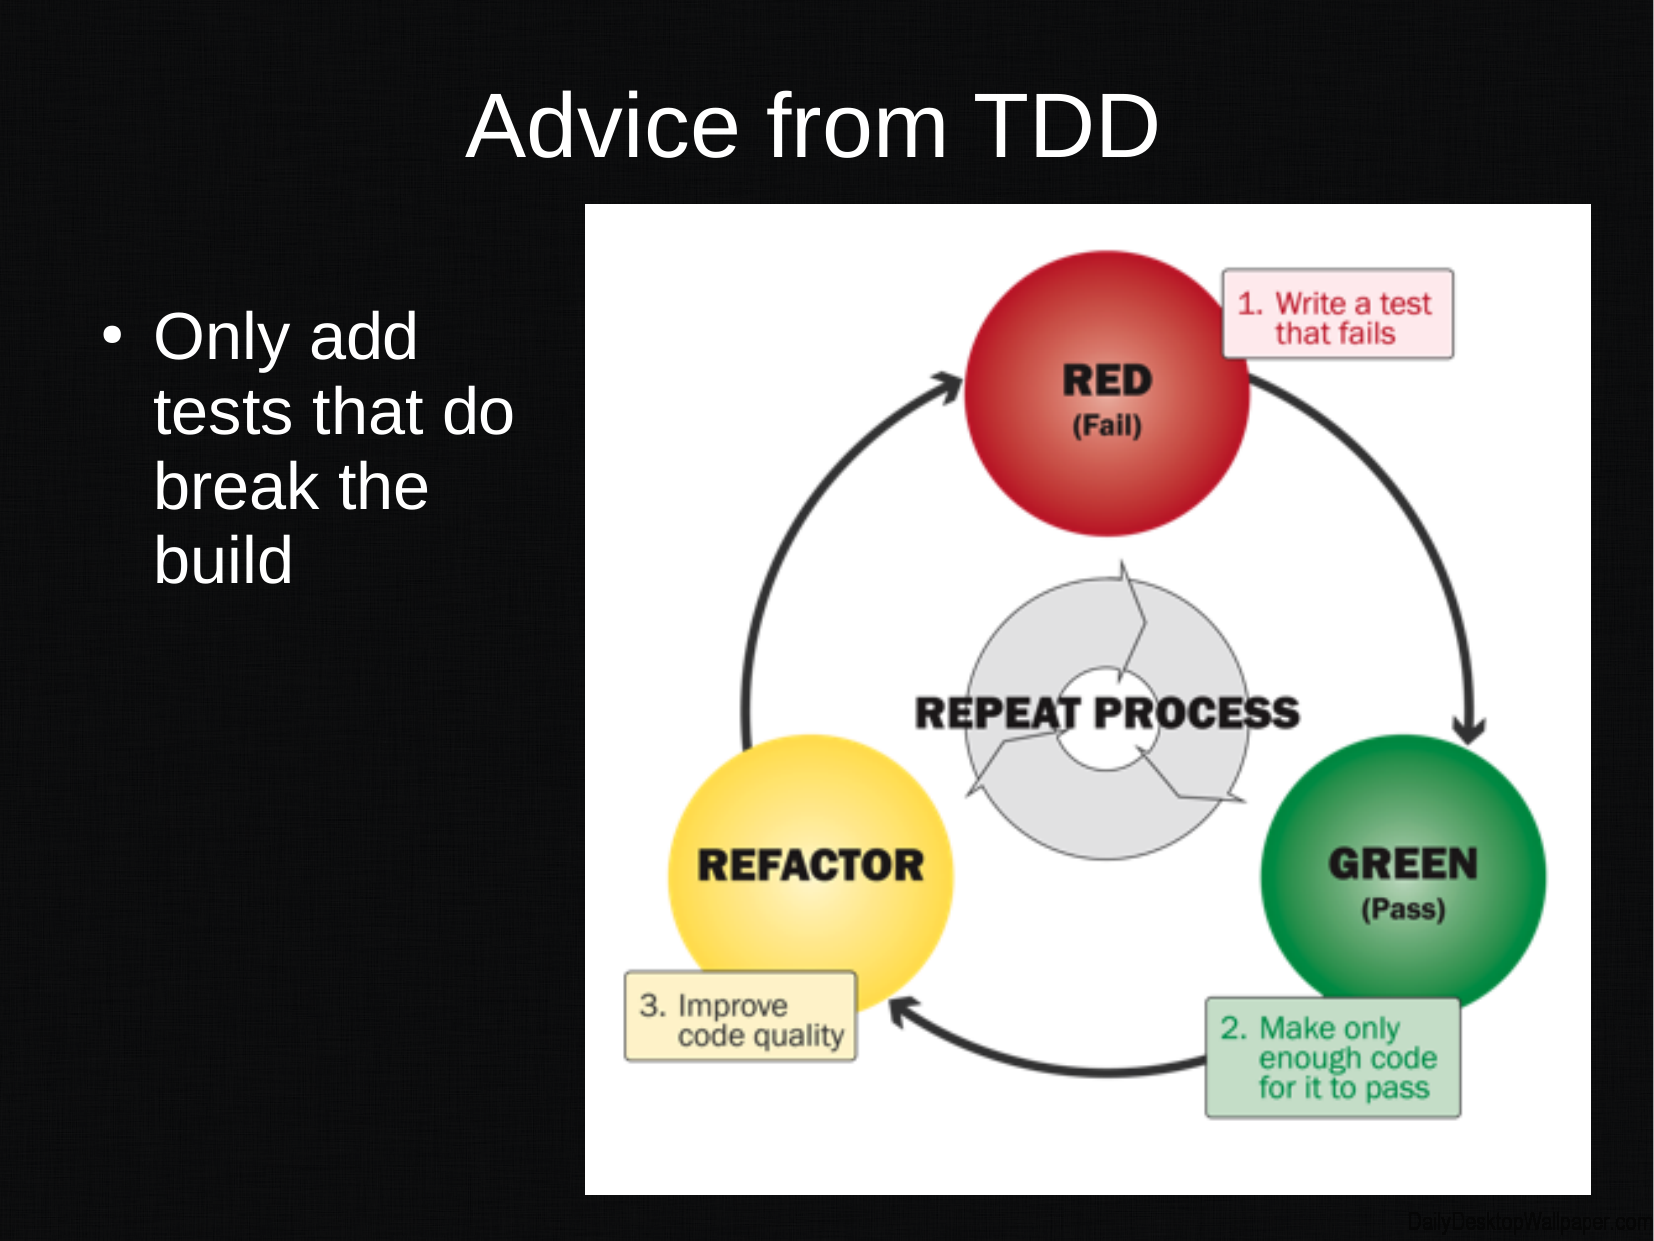

# Advice from TDD
Only add tests that do break the build